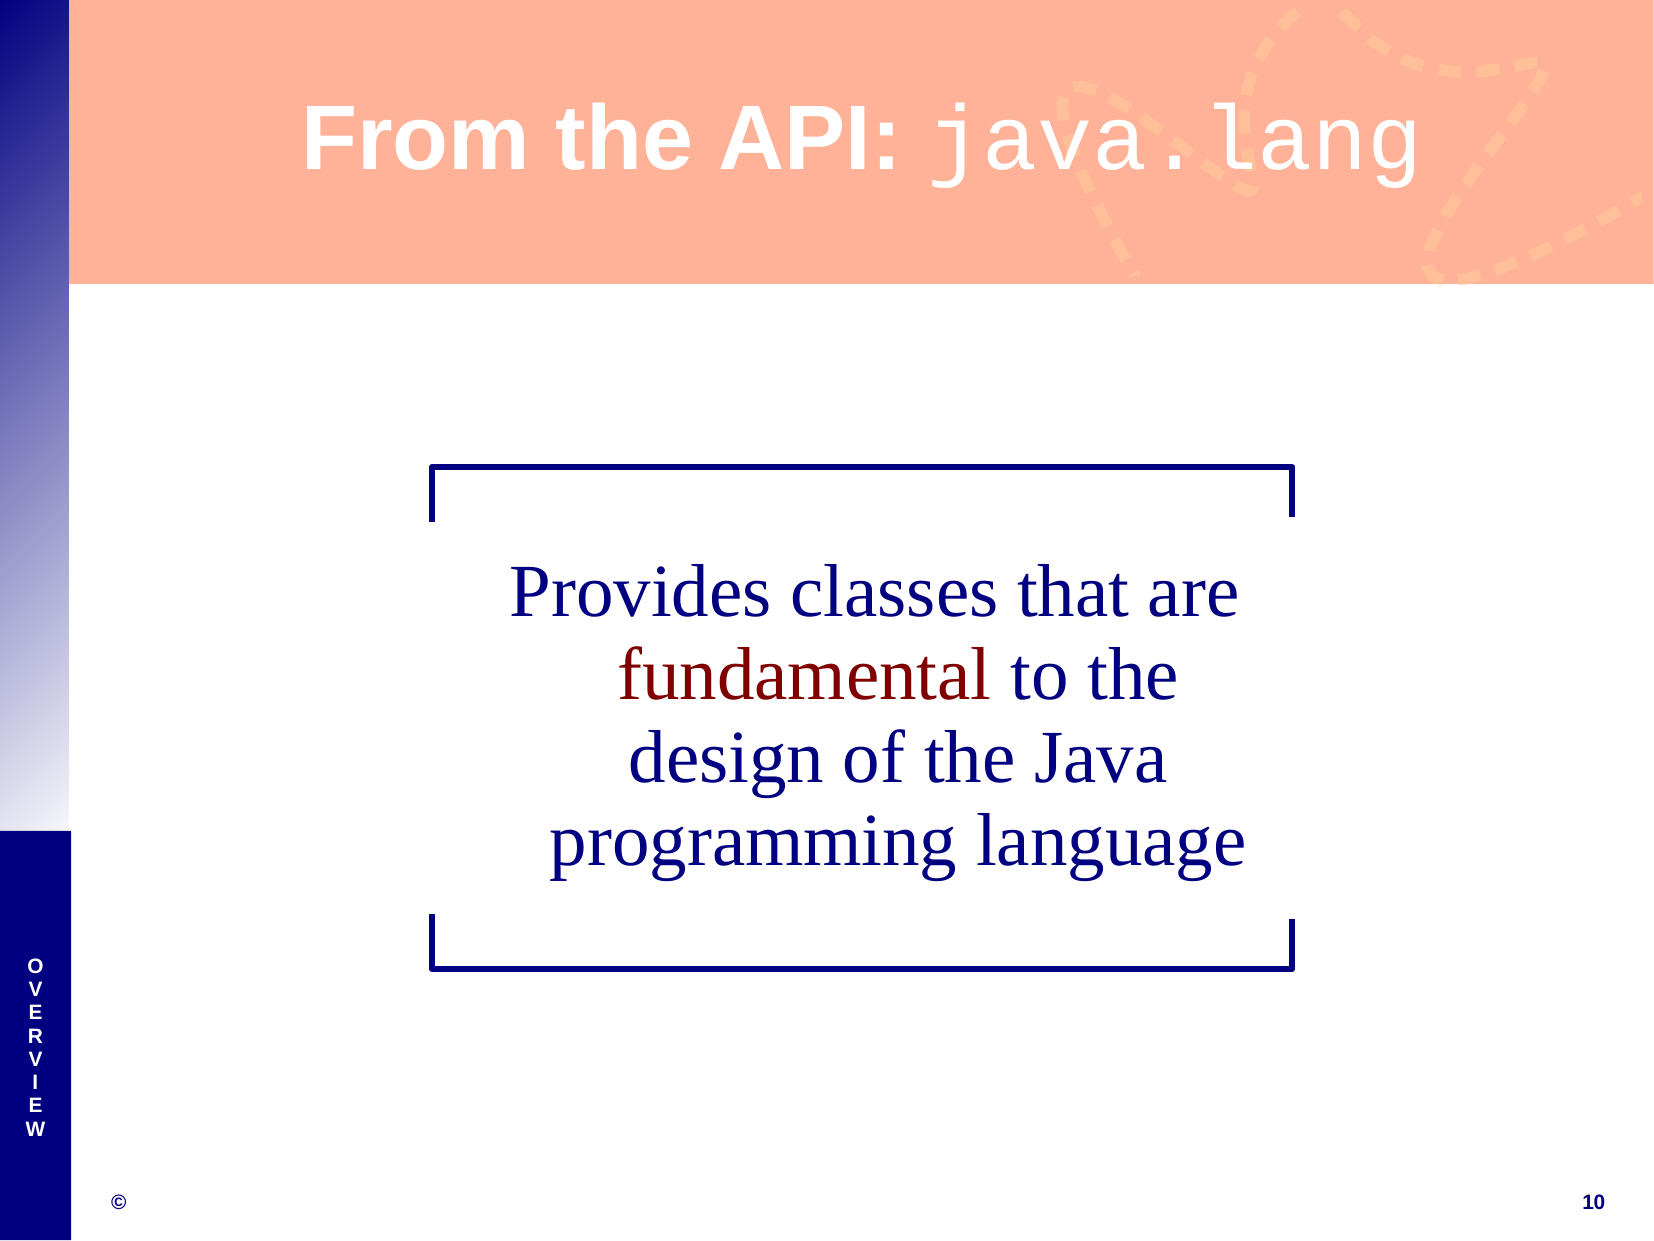

# From the API: java.lang
Provides classes that are fundamental to the design of the Java programming language
O
V
E
R
V
I
E
W